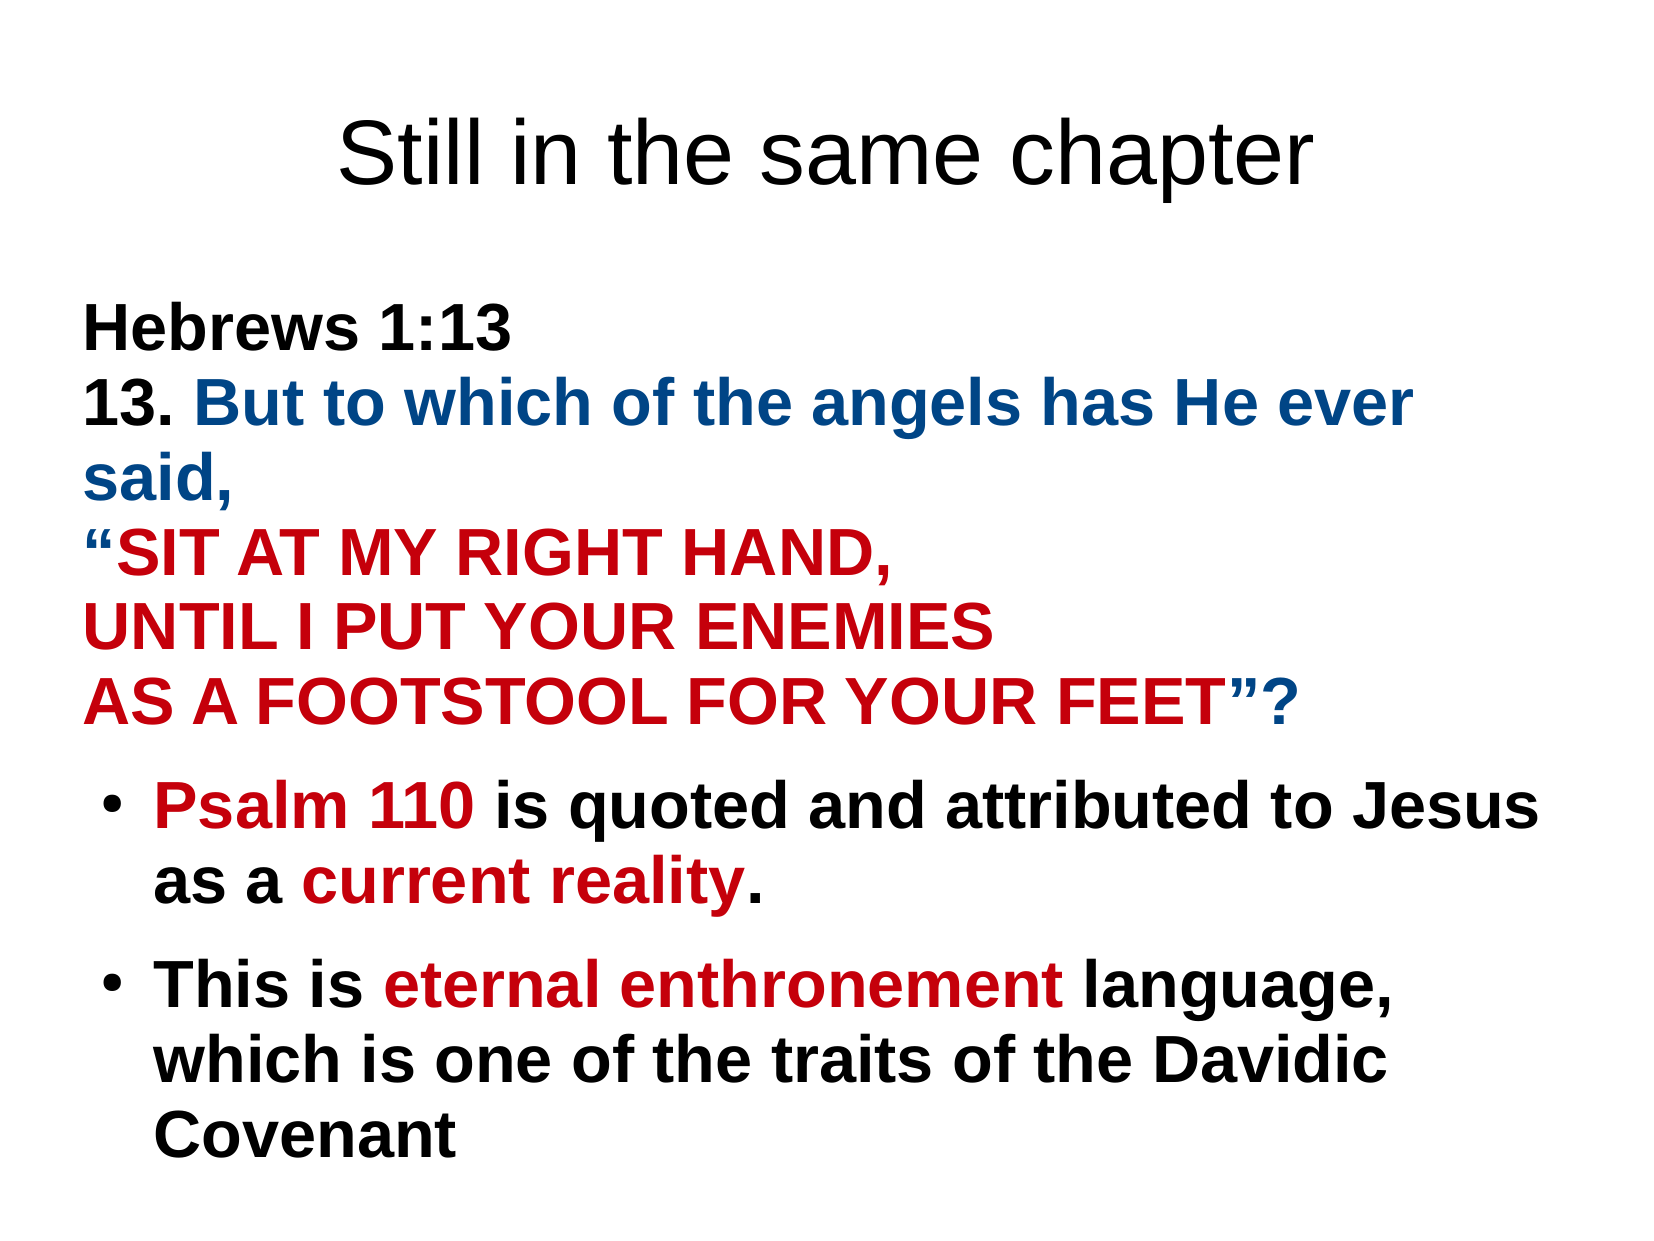

# Still in the same chapter
Hebrews 1:13
13. But to which of the angels has He ever said,
“SIT AT MY RIGHT HAND,
UNTIL I PUT YOUR ENEMIES
AS A FOOTSTOOL FOR YOUR FEET”?
Psalm 110 is quoted and attributed to Jesus as a current reality.
This is eternal enthronement language, which is one of the traits of the Davidic Covenant